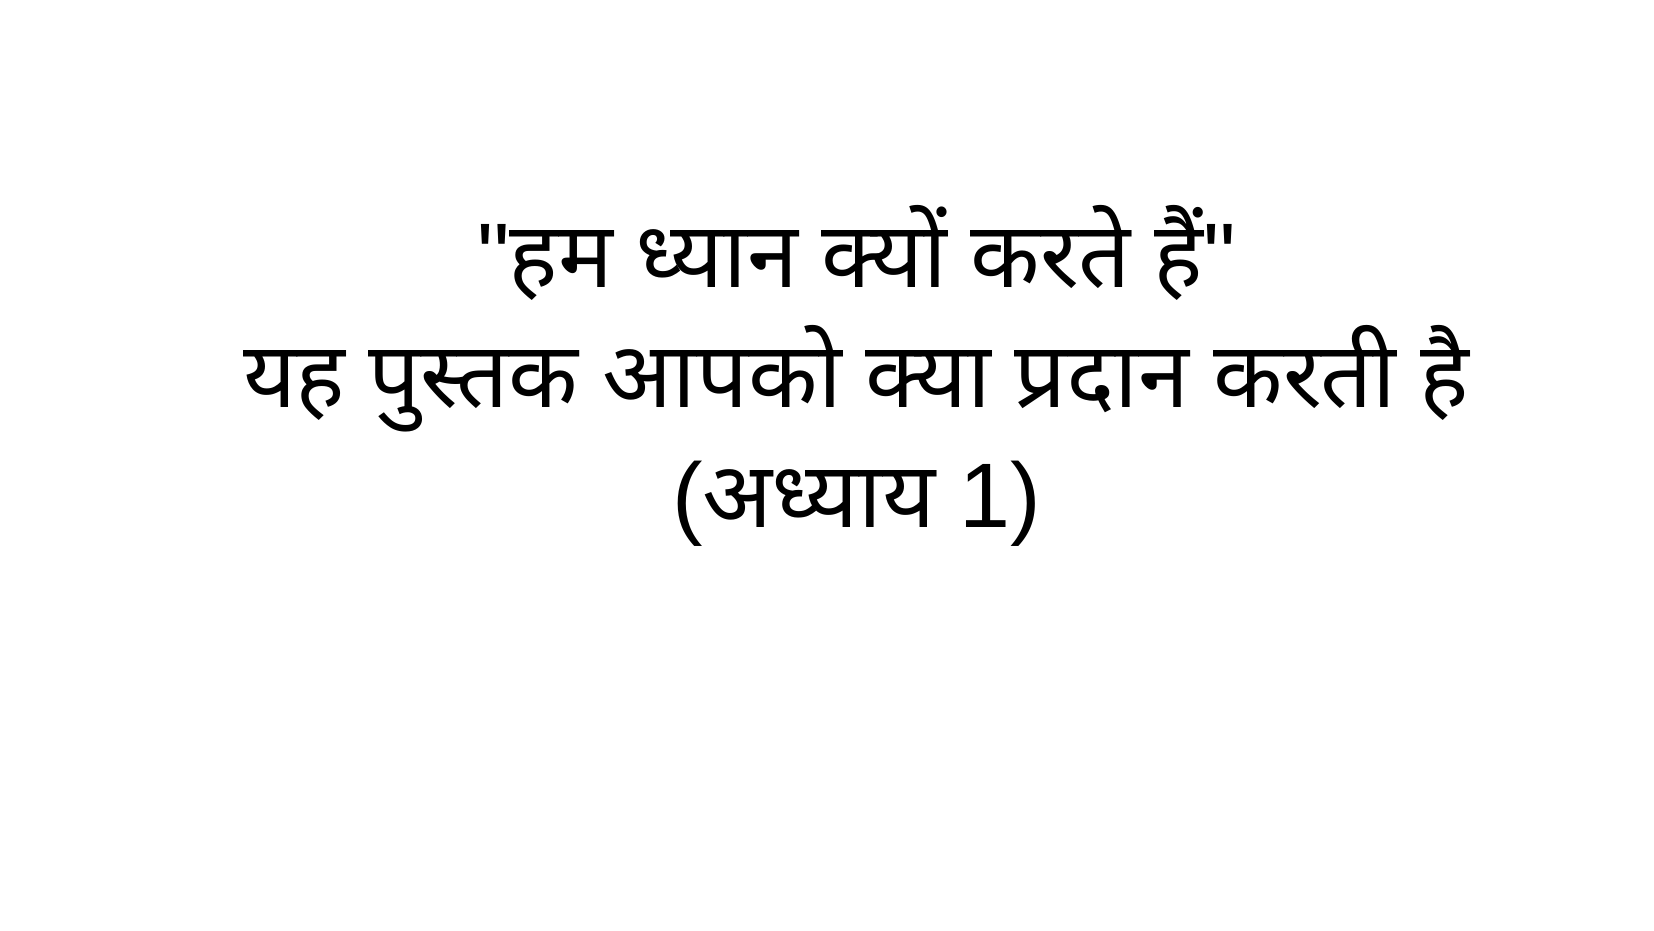

# "हम ध्यान क्यों करते हैं" यह पुस्तक आपको क्या प्रदान करती है (अध्याय 1)